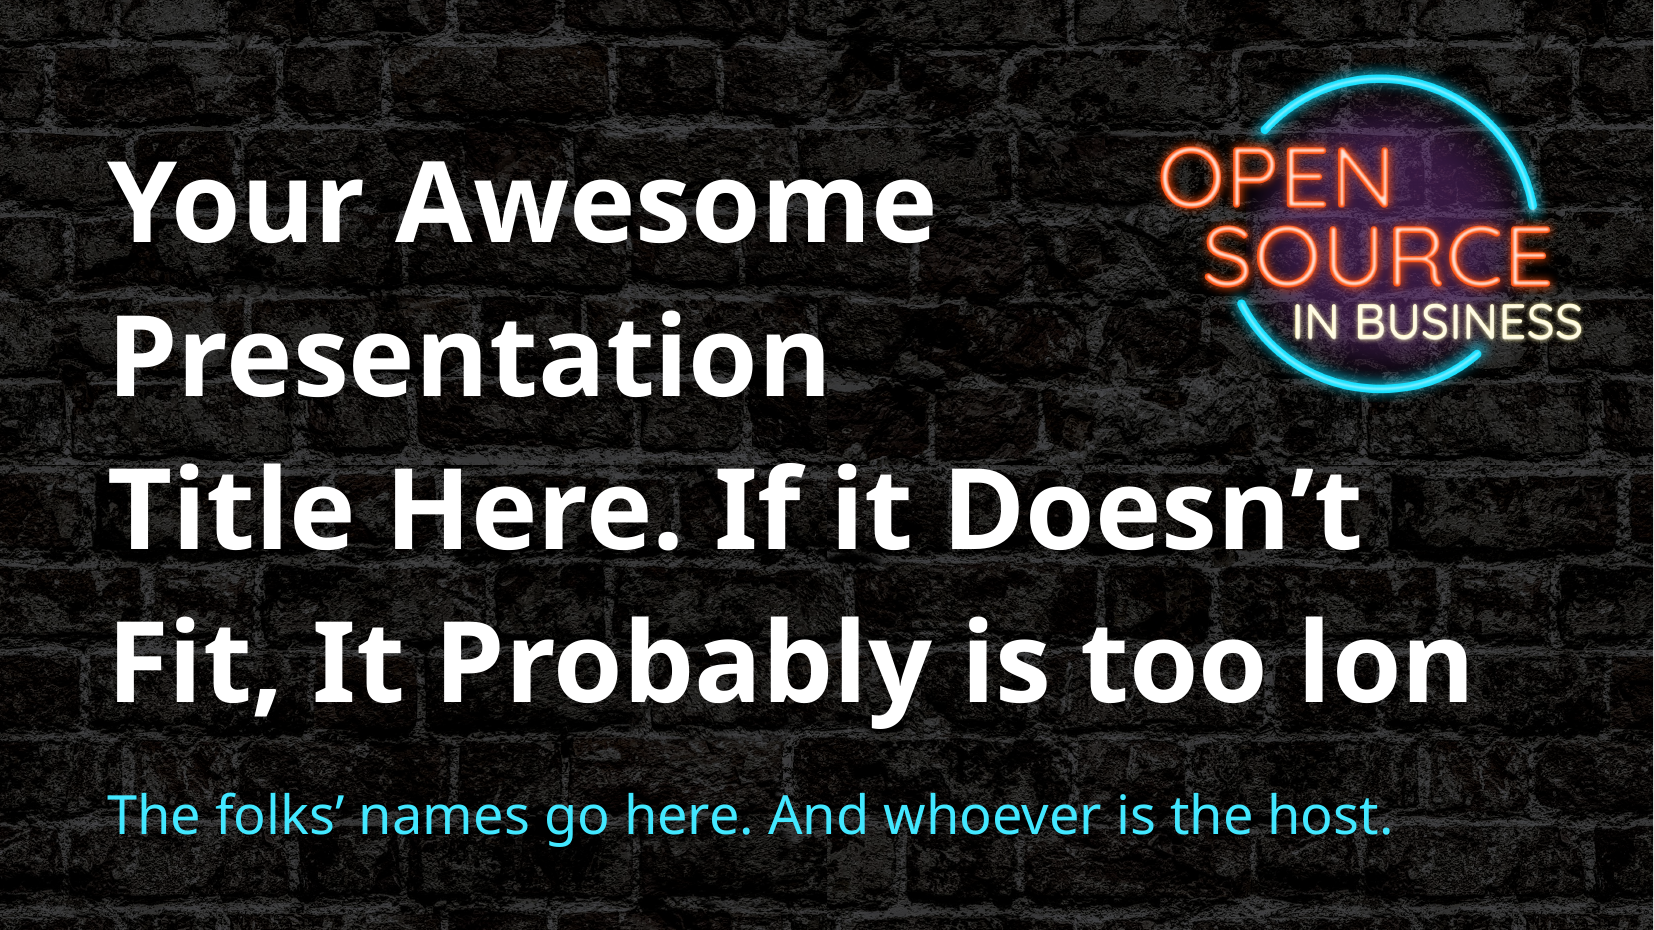

# Your Awesome Presentation Title Here. If it Doesn’t Fit, It Probably is too lon
The folks’ names go here. And whoever is the host.